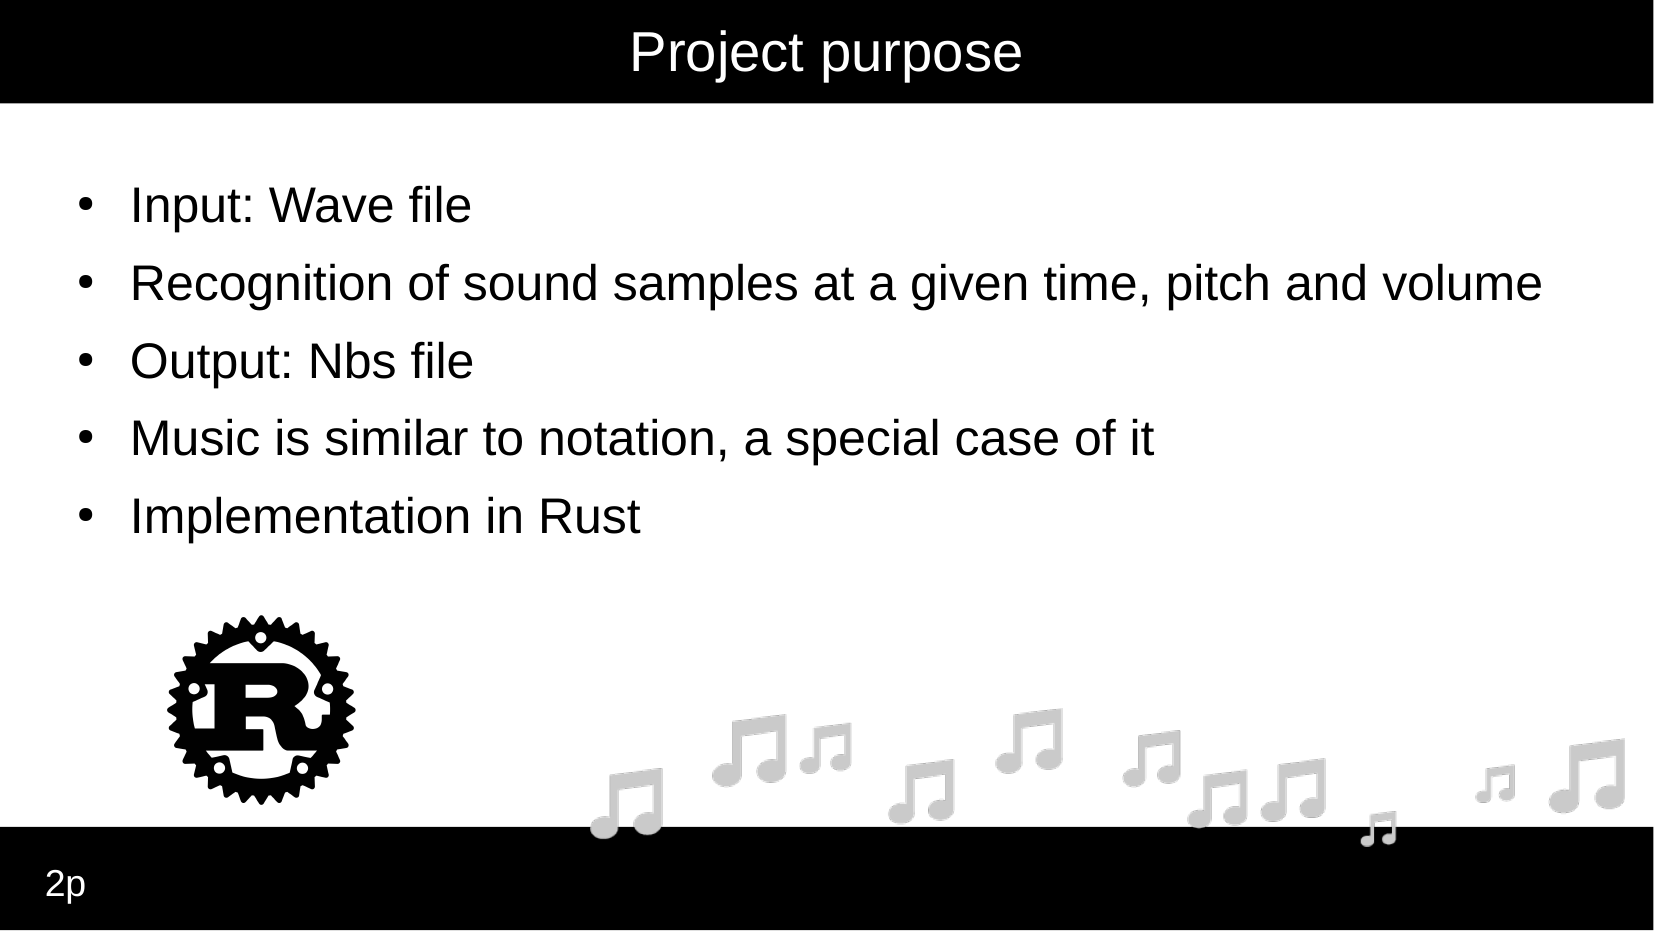

# Project purpose
Input: Wave file
Recognition of sound samples at a given time, pitch and volume
Output: Nbs file
Music is similar to notation, a special case of it
Implementation in Rust
2p